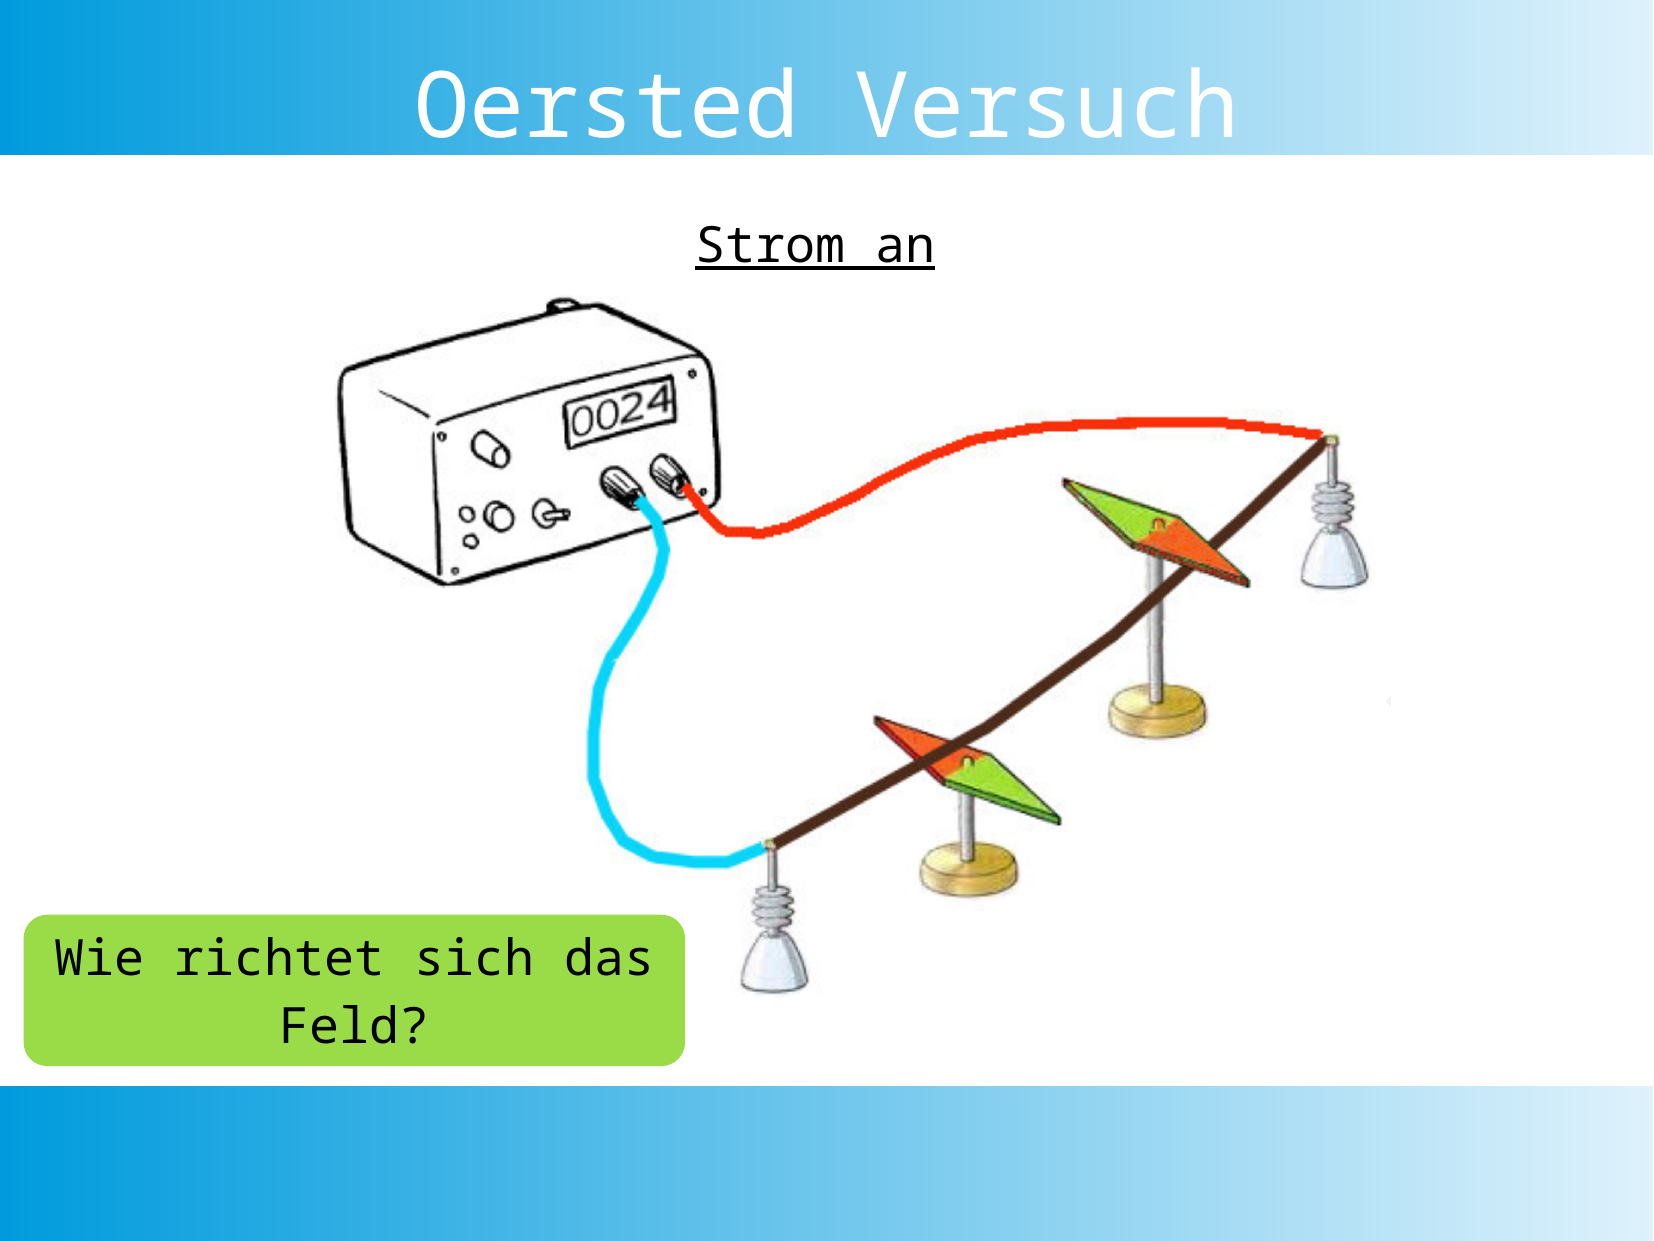

# Oersted Versuch
Strom an
Wie richtet sich das Feld?